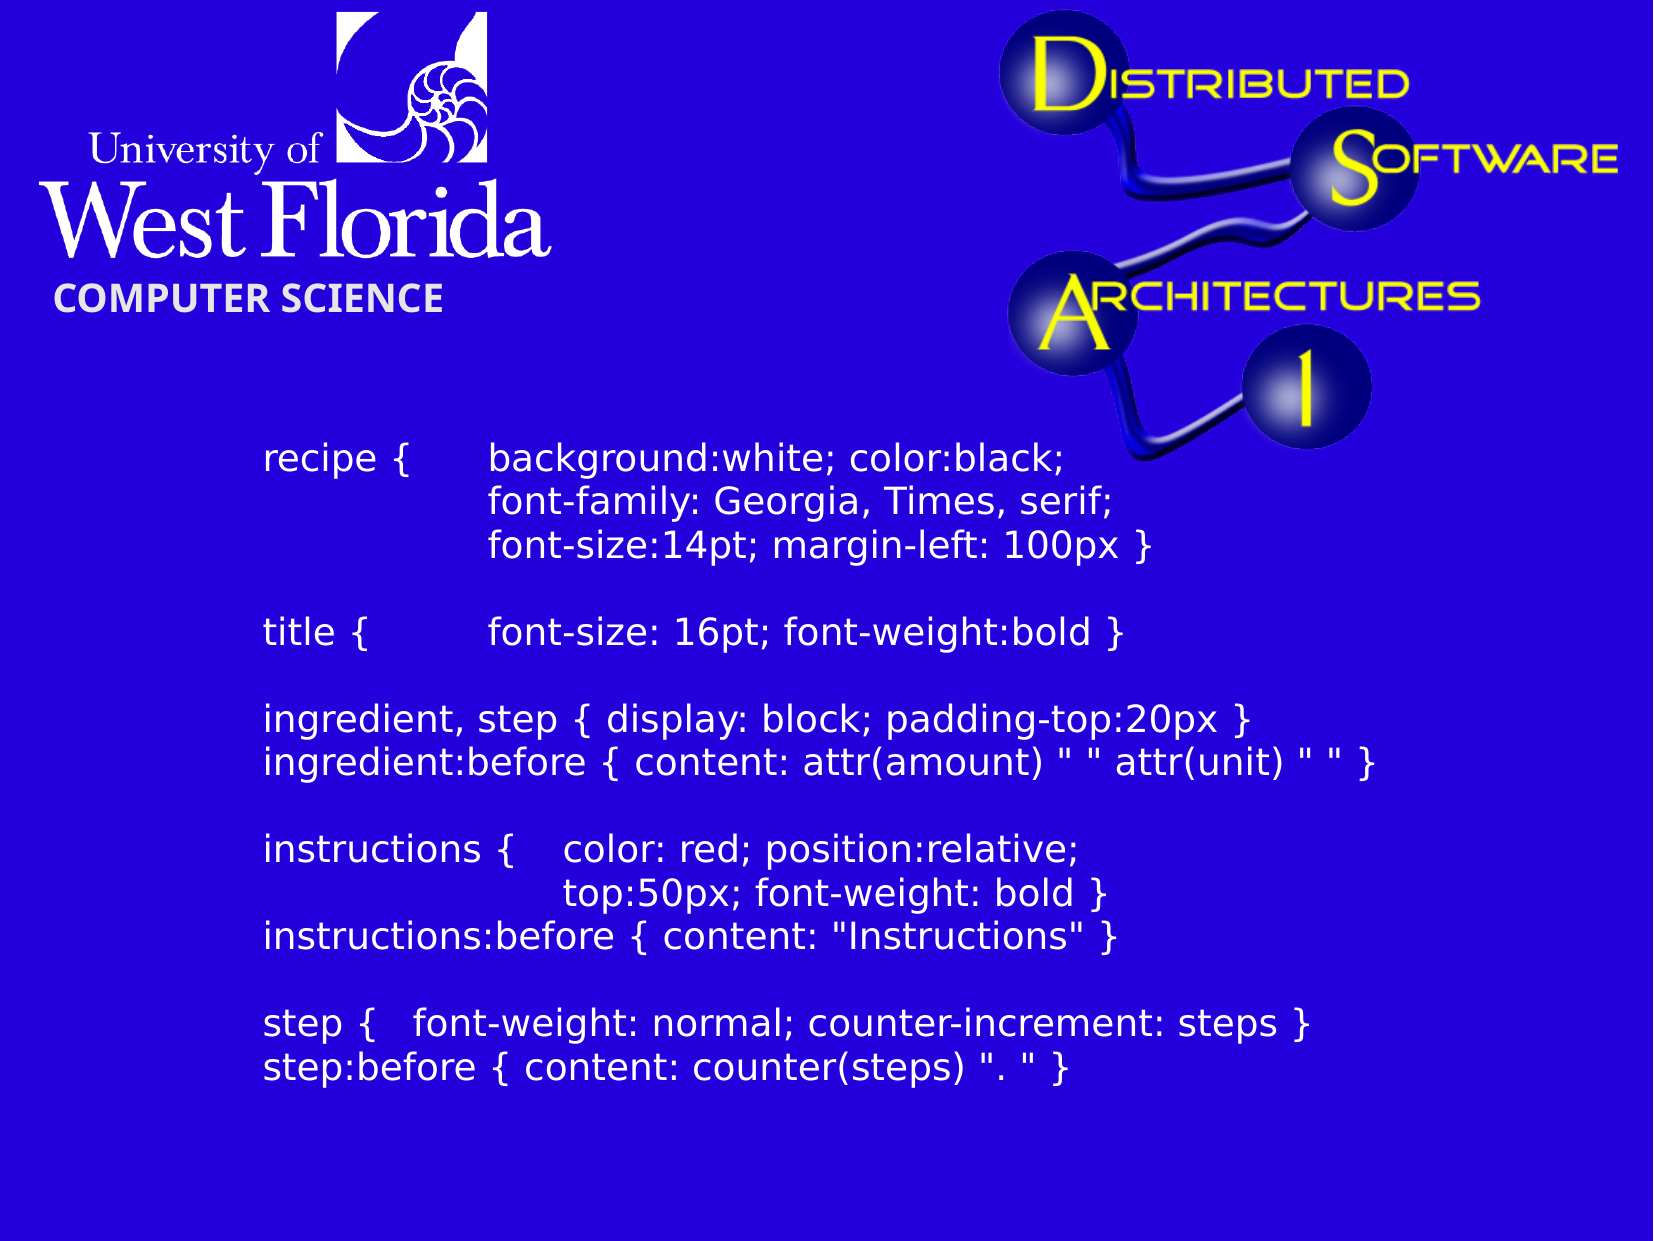

COMPUTER SCIENCE
recipe { 	background:white; color:black;
 		font-family: Georgia, Times, serif;
 		font-size:14pt; margin-left: 100px }
title { 		font-size: 16pt; font-weight:bold }
ingredient, step { display: block; padding-top:20px }
ingredient:before { content: attr(amount) " " attr(unit) " " }
instructions { 	color: red; position:relative;
				top:50px; font-weight: bold }
instructions:before { content: "Instructions" }
step { 	font-weight: normal; counter-increment: steps }
step:before { content: counter(steps) ". " }